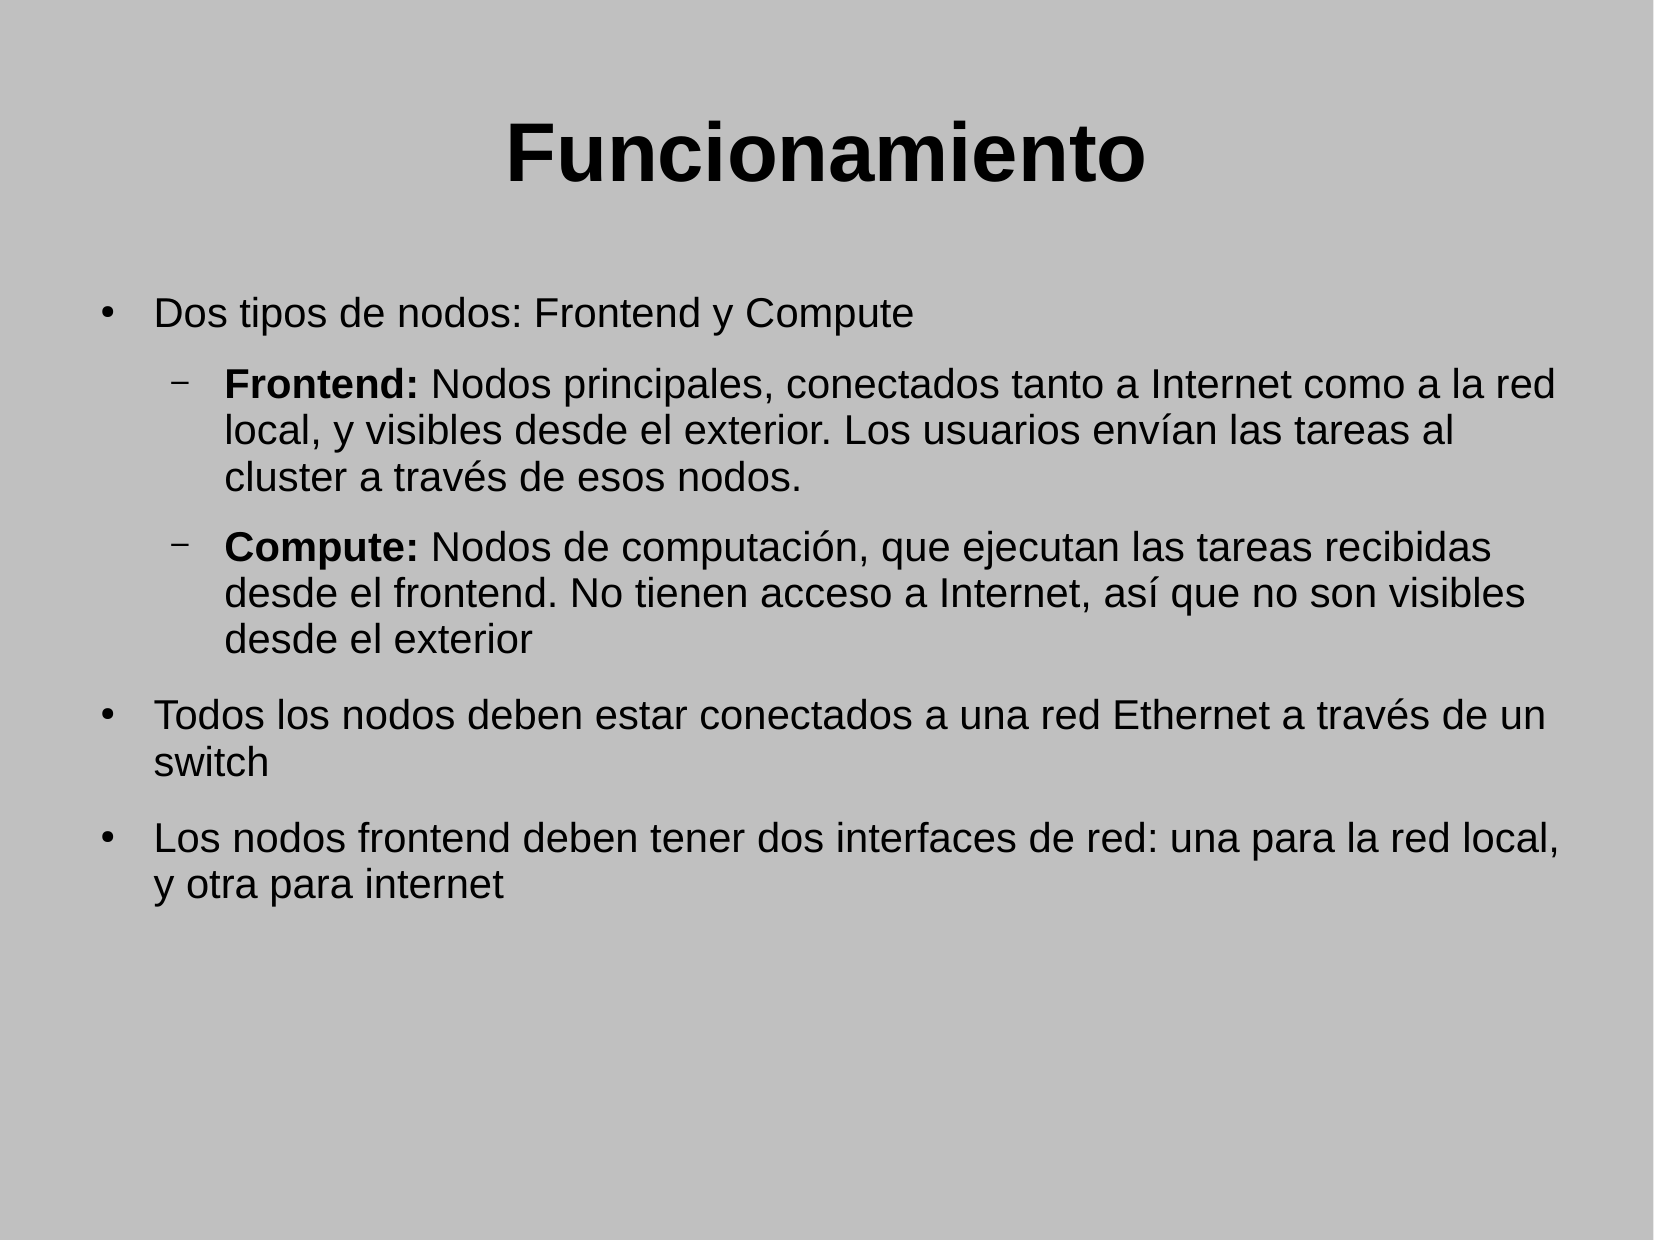

# Funcionamiento
Dos tipos de nodos: Frontend y Compute
Frontend: Nodos principales, conectados tanto a Internet como a la red local, y visibles desde el exterior. Los usuarios envían las tareas al cluster a través de esos nodos.
Compute: Nodos de computación, que ejecutan las tareas recibidas desde el frontend. No tienen acceso a Internet, así que no son visibles desde el exterior
Todos los nodos deben estar conectados a una red Ethernet a través de un switch
Los nodos frontend deben tener dos interfaces de red: una para la red local, y otra para internet